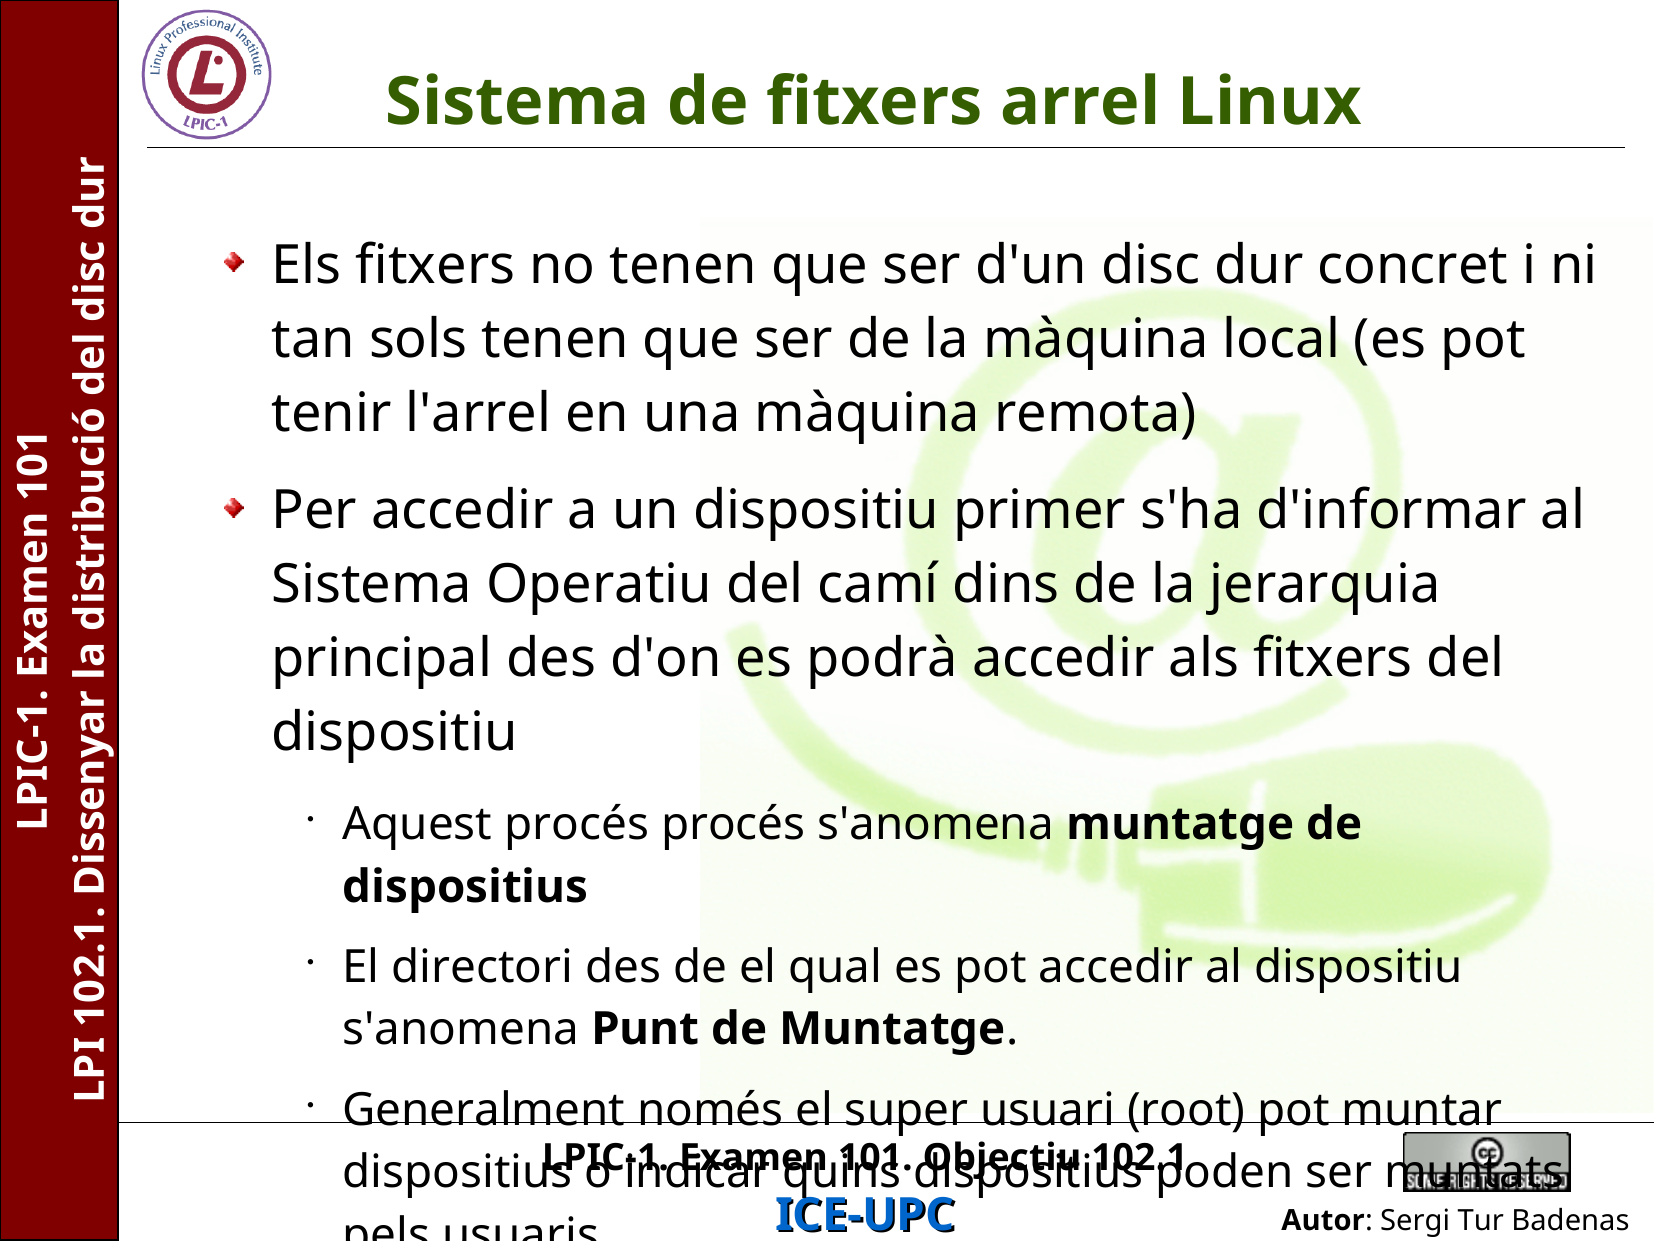

# Sistema de fitxers arrel Linux
Els fitxers no tenen que ser d'un disc dur concret i ni tan sols tenen que ser de la màquina local (es pot tenir l'arrel en una màquina remota)
Per accedir a un dispositiu primer s'ha d'informar al Sistema Operatiu del camí dins de la jerarquia principal des d'on es podrà accedir als fitxers del dispositiu
Aquest procés procés s'anomena muntatge de dispositius
El directori des de el qual es pot accedir al dispositiu s'anomena Punt de Muntatge.
Generalment només el super usuari (root) pot muntar dispositius o indicar quins dispositius poden ser muntats pels usuaris.